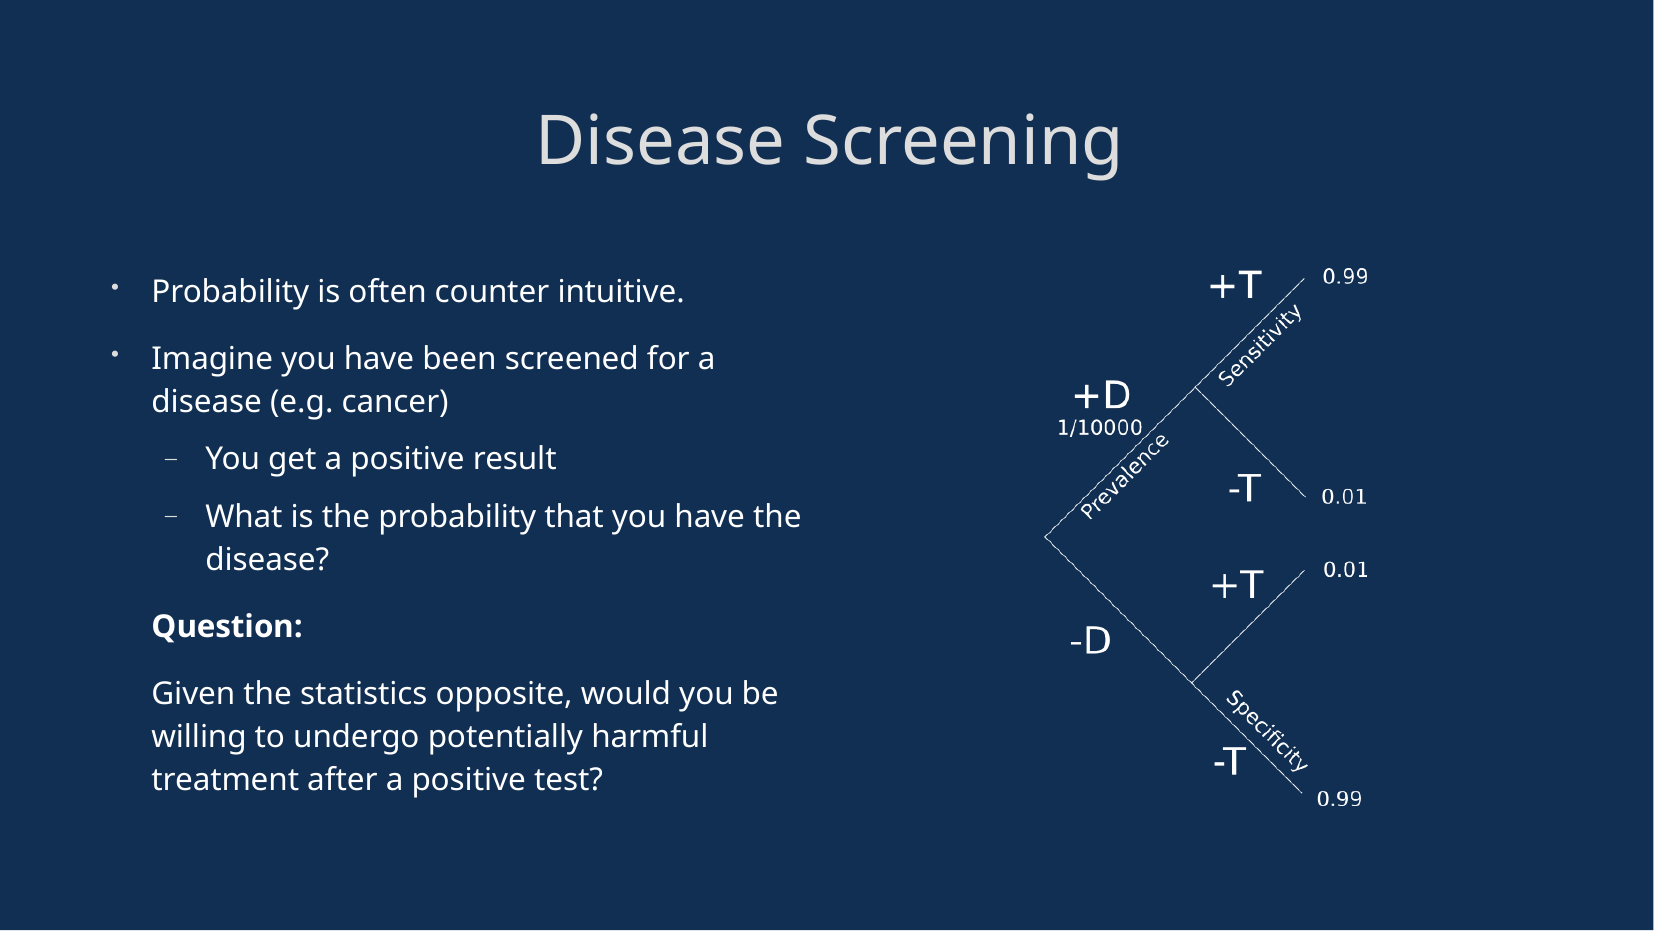

# Disease Screening
Probability is often counter intuitive.
Imagine you have been screened for a disease (e.g. cancer)
You get a positive result
What is the probability that you have the disease?
Question:
Given the statistics opposite, would you be willing to undergo potentially harmful treatment after a positive test?